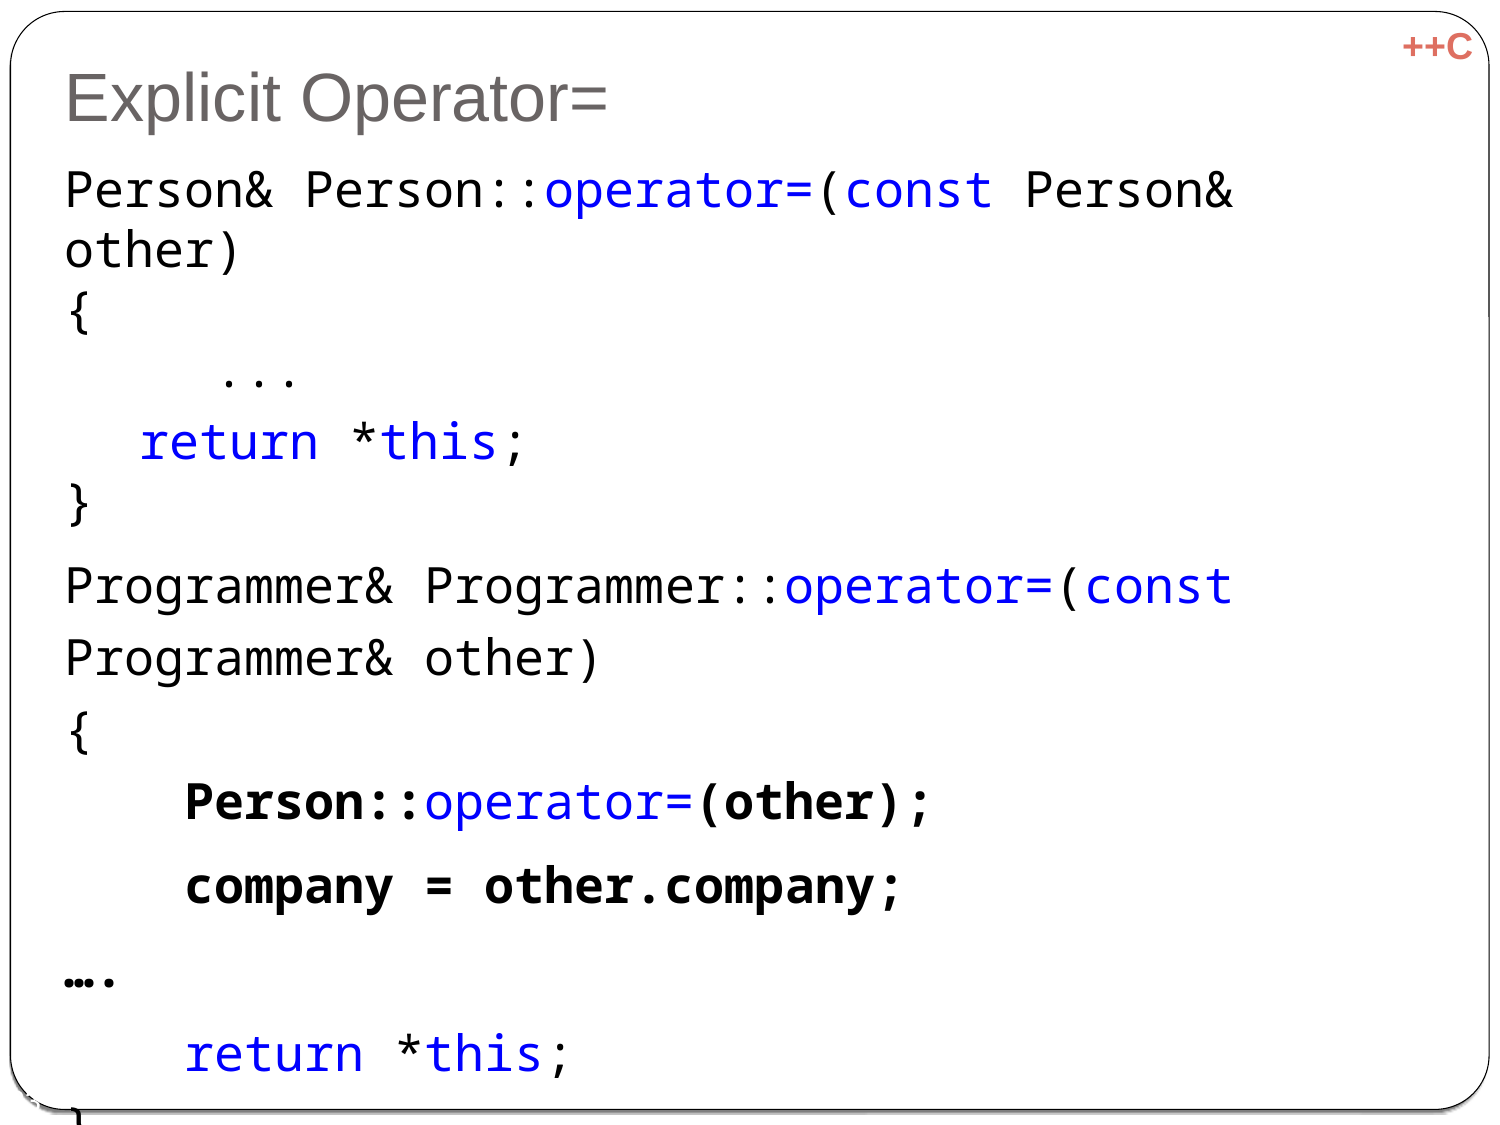

# Explicit Operator=
Person& Person::operator=(const Person& other)
{
   	...
	return *this;
}
Programmer& Programmer::operator=(const Programmer& other)
{
    Person::operator=(other);
 company = other.company;
….
 return *this;
}